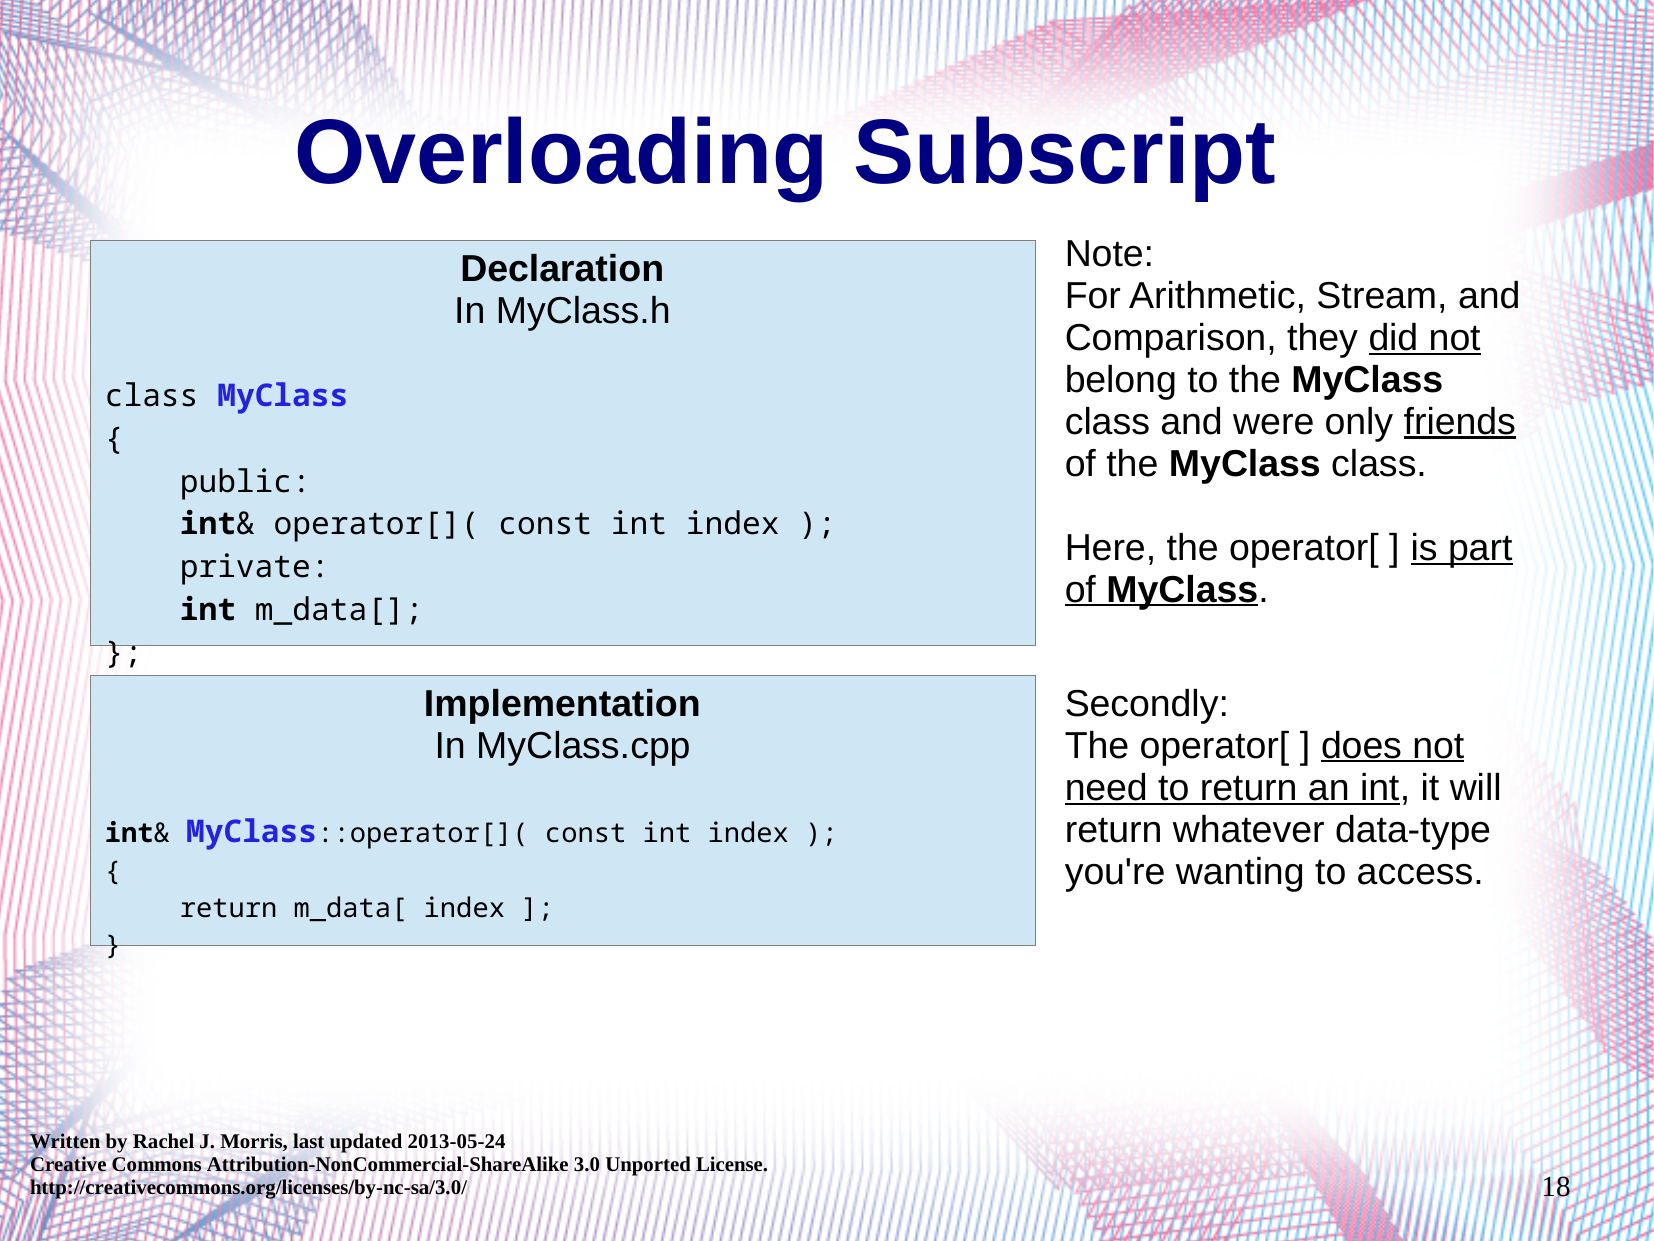

# Overloading Subscript
Note:
For Arithmetic, Stream, and Comparison, they did not belong to the MyClass class and were only friends of the MyClass class.
Here, the operator[ ] is part of MyClass.
Declaration
In MyClass.h
class MyClass
{
	public:
	int& operator[]( const int index );
	private:
	int m_data[];
};
Implementation
In MyClass.cpp
int& MyClass::operator[]( const int index );
{
	return m_data[ index ];
}
Secondly:
The operator[ ] does not need to return an int, it will return whatever data-type you're wanting to access.
18